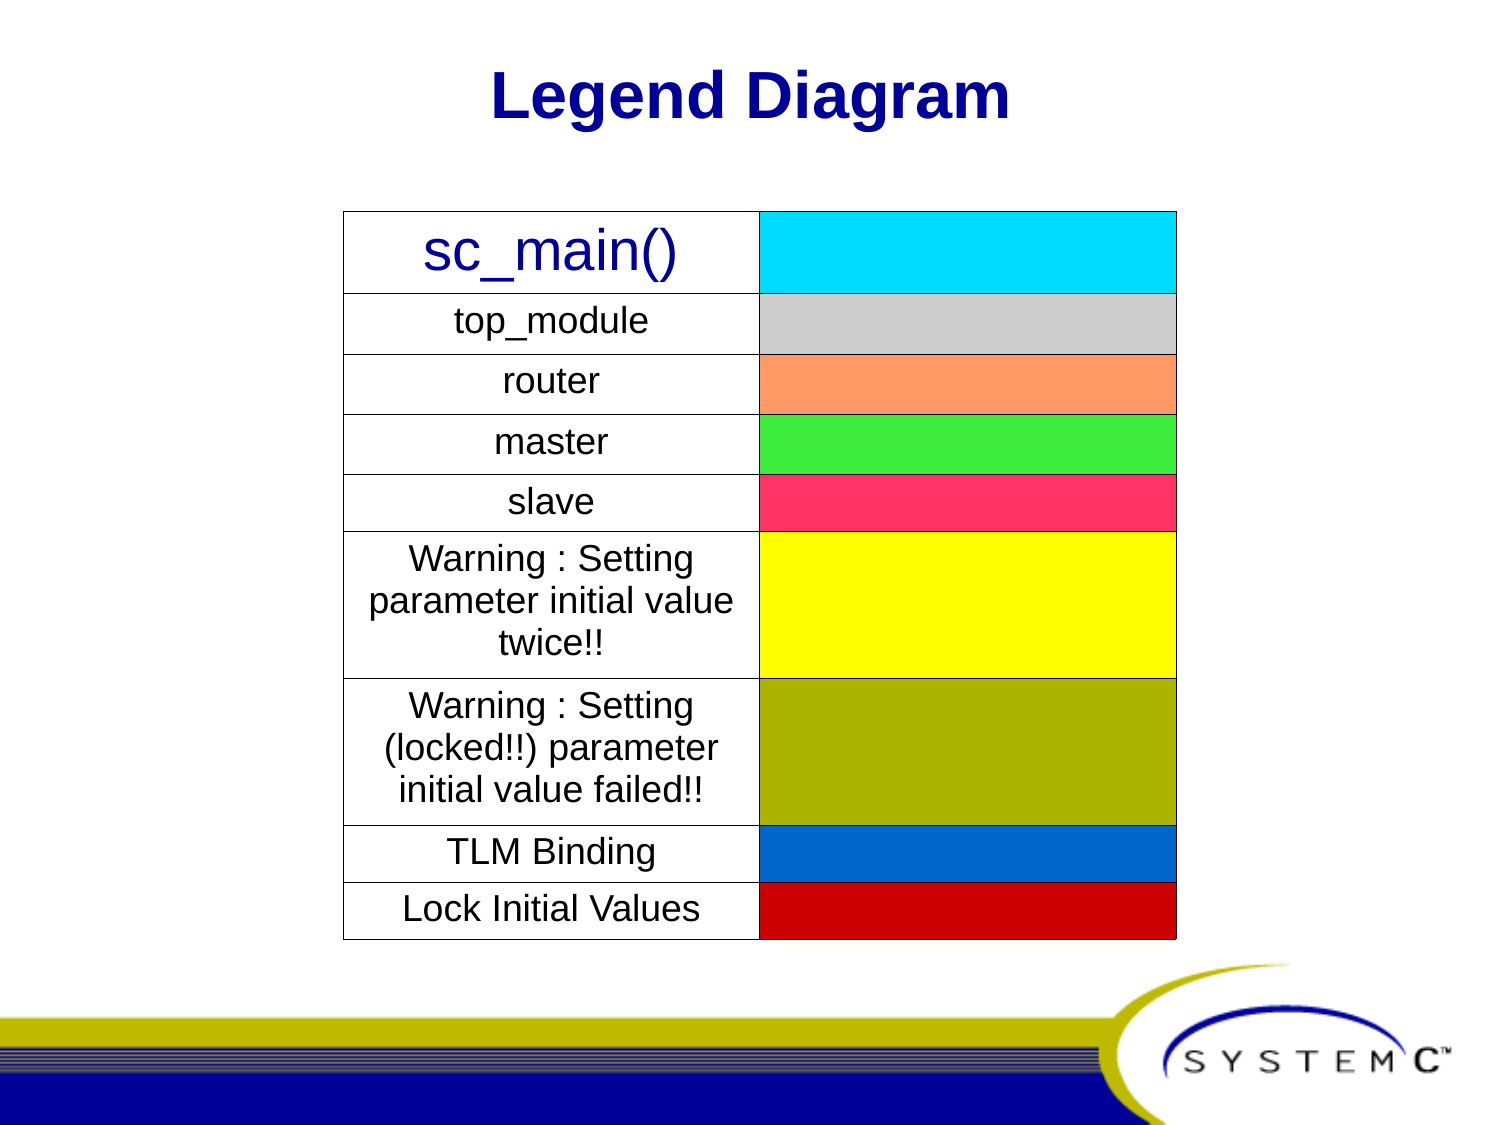

Legend Diagram
| sc\_main() | |
| --- | --- |
| top\_module | |
| router | |
| master | |
| slave | |
| Warning : Setting parameter initial value twice!! | |
| Warning : Setting (locked!!) parameter initial value failed!! | |
| TLM Binding | |
| Lock Initial Values | |